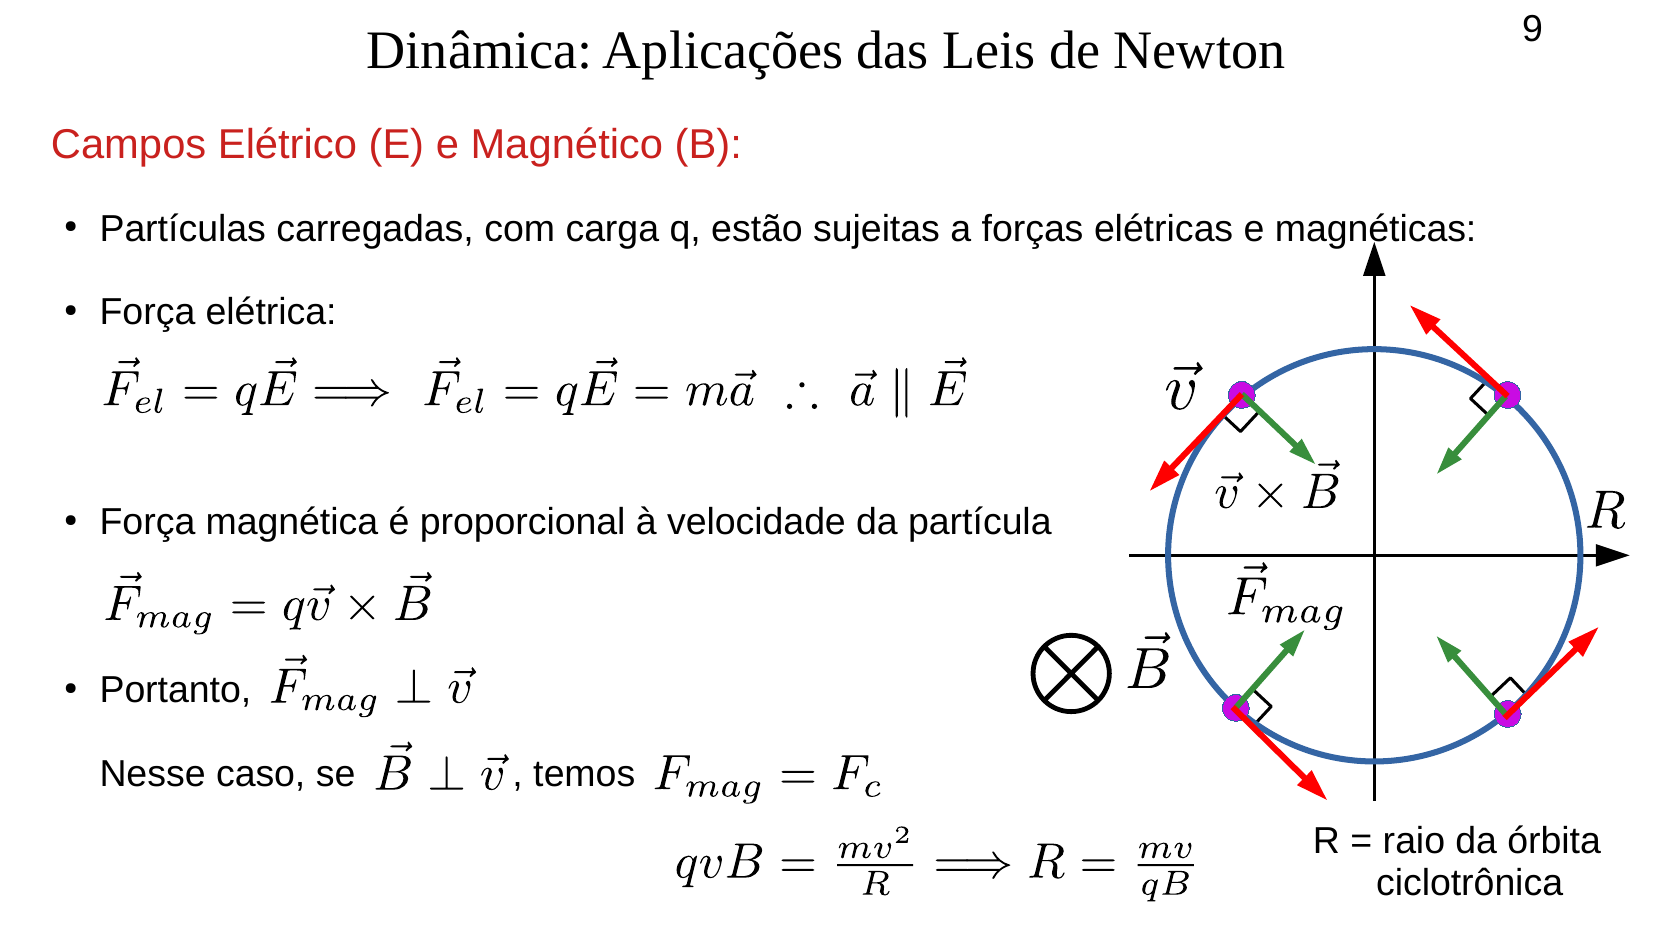

Dinâmica: Aplicações das Leis de Newton
Campos Elétrico (E) e Magnético (B):
Partículas carregadas, com carga q, estão sujeitas a forças elétricas e magnéticas:
Força elétrica:
Força magnética é proporcional à velocidade da partícula
Portanto,
Nesse caso, se , temos
R = raio da órbita
 ciclotrônica